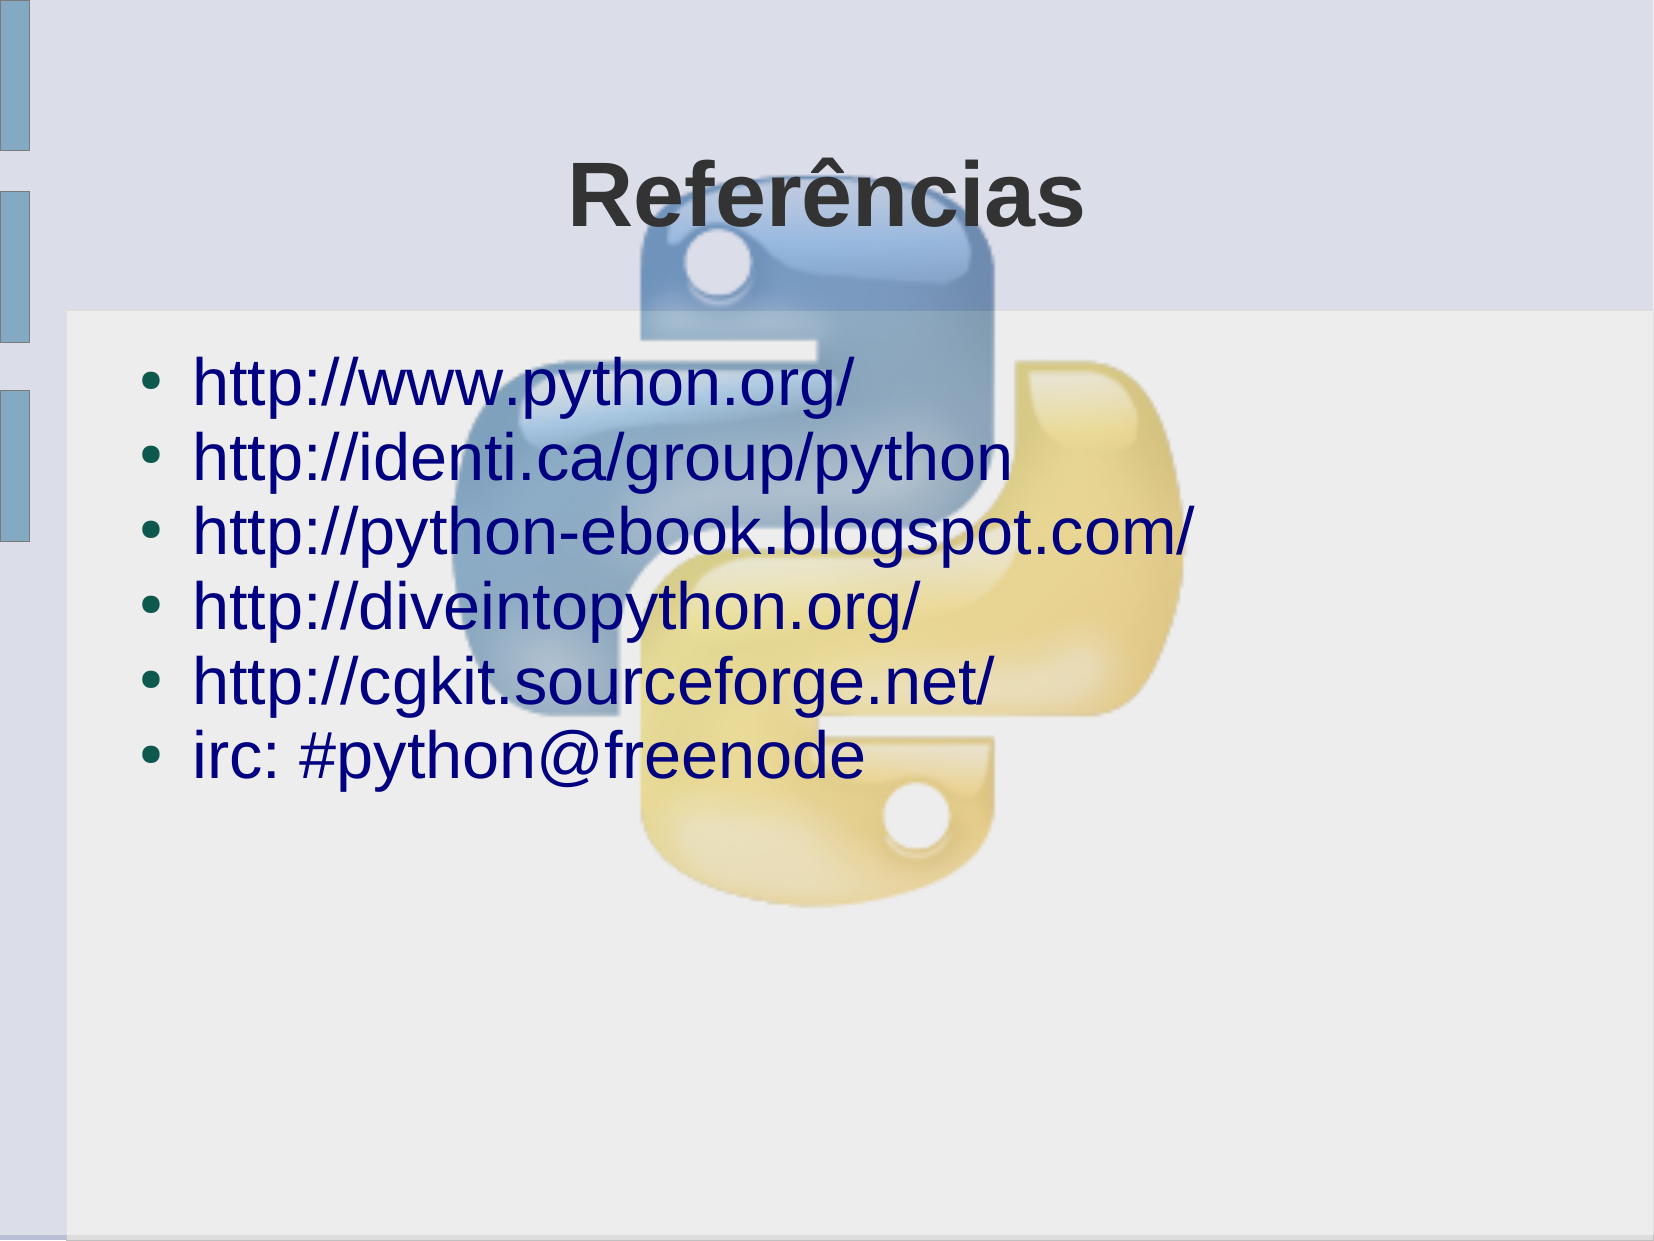

# Referências
http://www.python.org/
http://identi.ca/group/python
http://python-ebook.blogspot.com/
http://diveintopython.org/
http://cgkit.sourceforge.net/
irc: #python@freenode